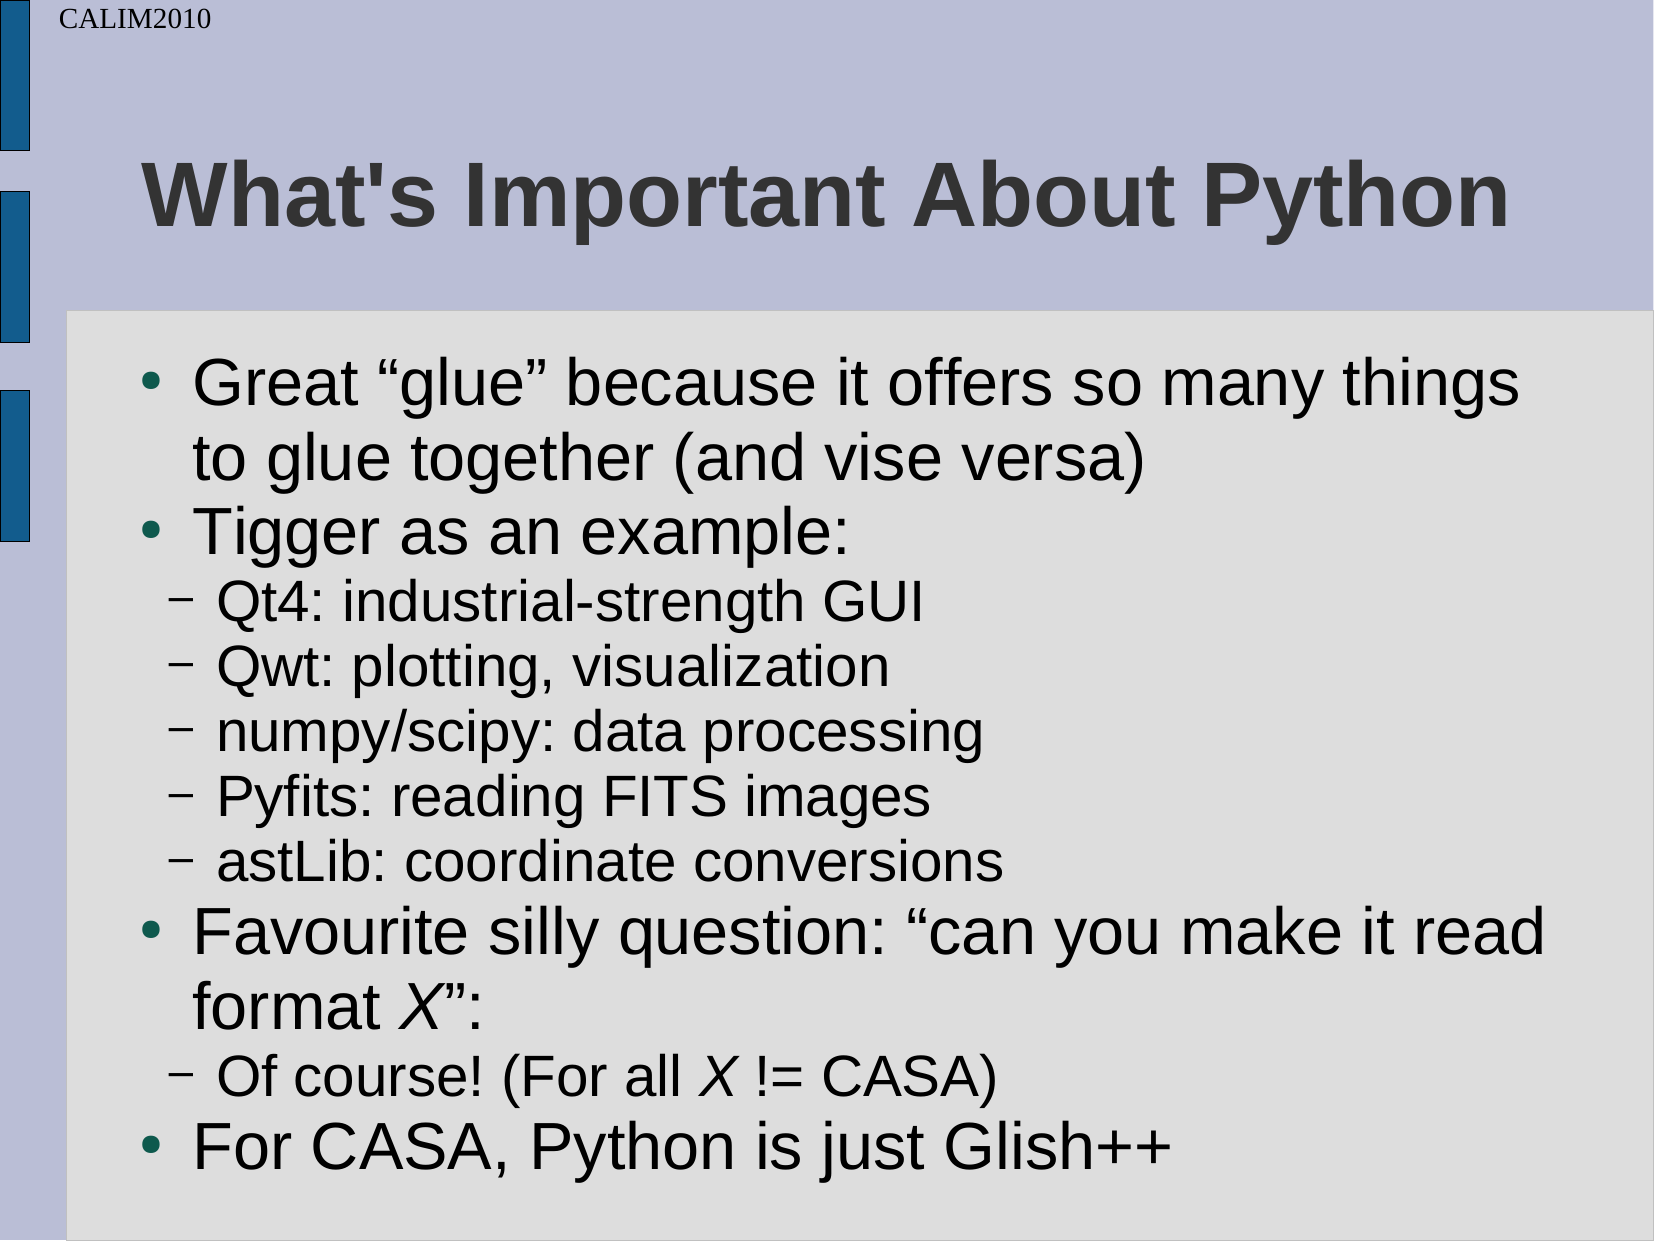

CALIM2010
# What's Important About Python
Great “glue” because it offers so many things to glue together (and vise versa)
Tigger as an example:
Qt4: industrial-strength GUI
Qwt: plotting, visualization
numpy/scipy: data processing
Pyfits: reading FITS images
astLib: coordinate conversions
Favourite silly question: “can you make it read format X”:
Of course! (For all X != CASA)
For CASA, Python is just Glish++